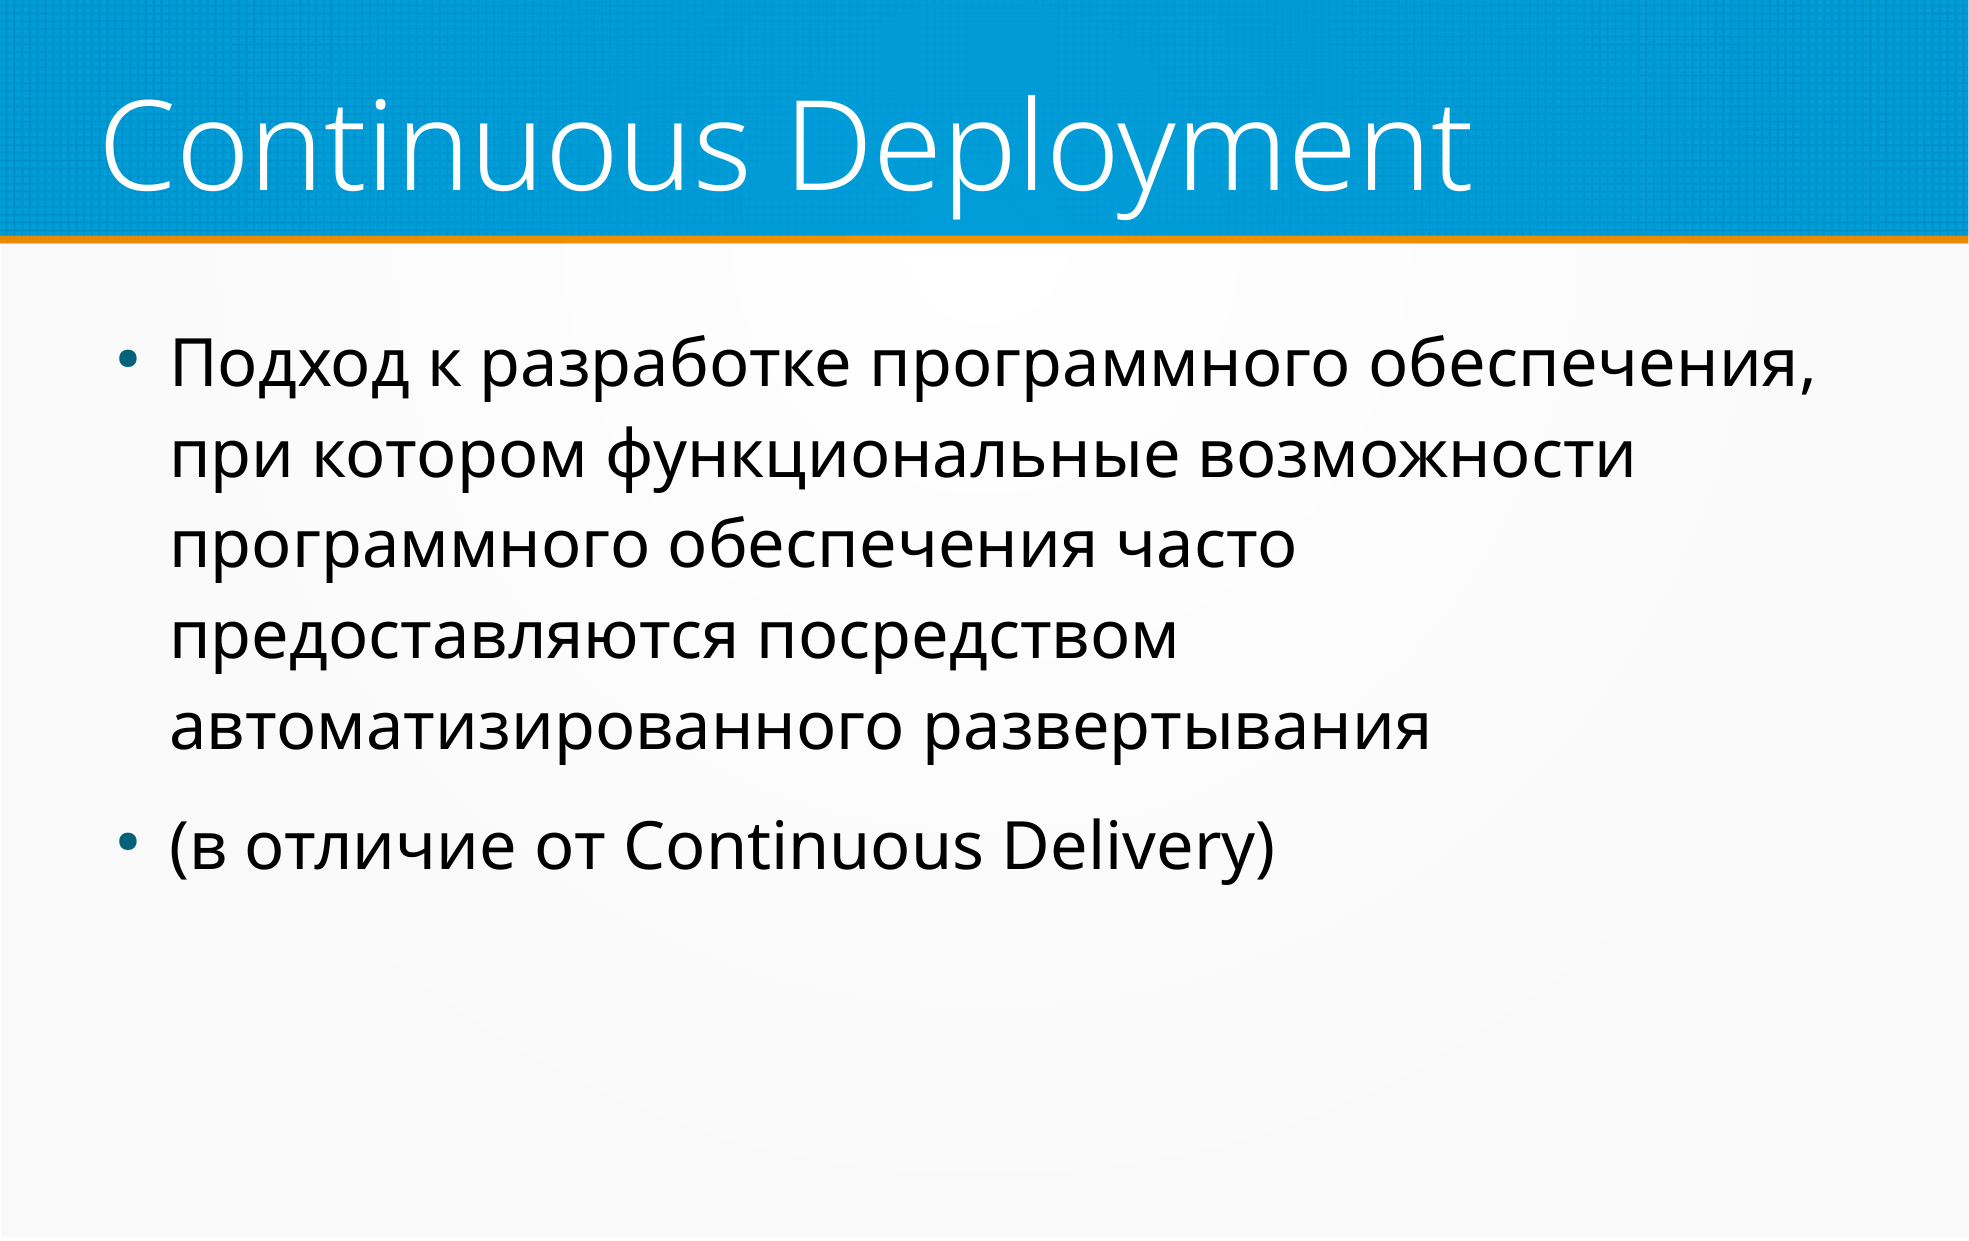

# Continuous Deployment
Подход к разработке программного обеспечения, при котором функциональные возможности программного обеспечения часто предоставляются посредством автоматизированного развертывания
(в отличие от Continuous Delivery)